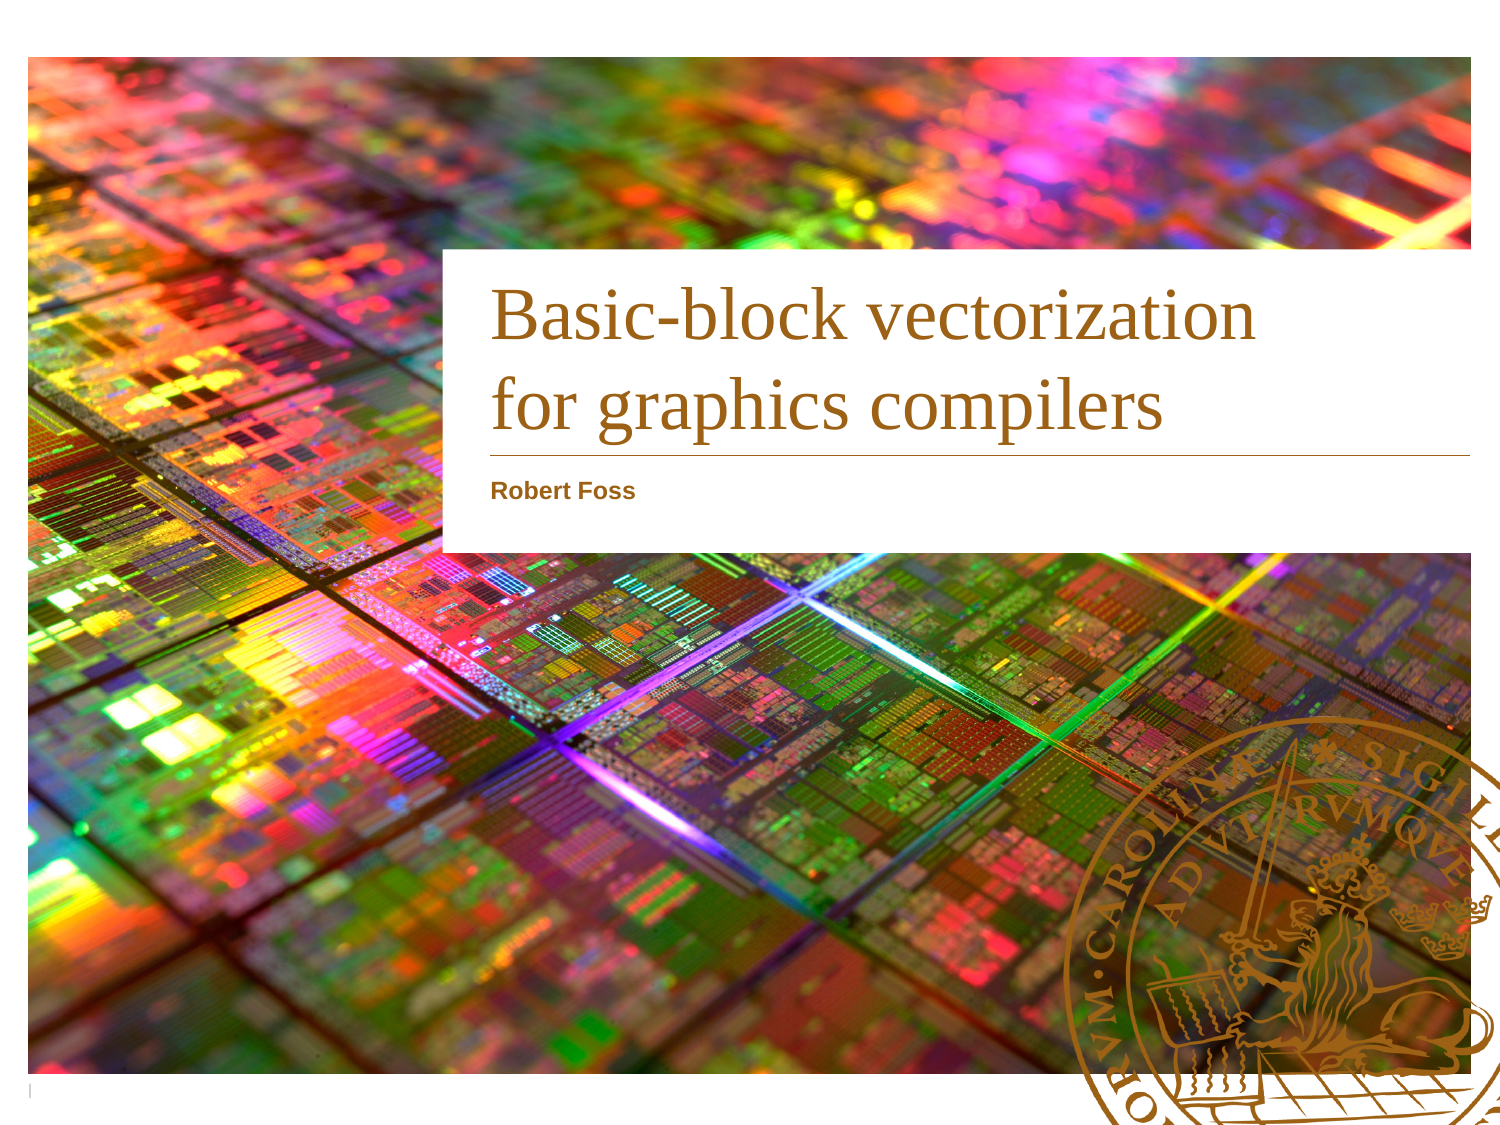

Basic-block vectorization
for graphics compilers
Robert Foss
#